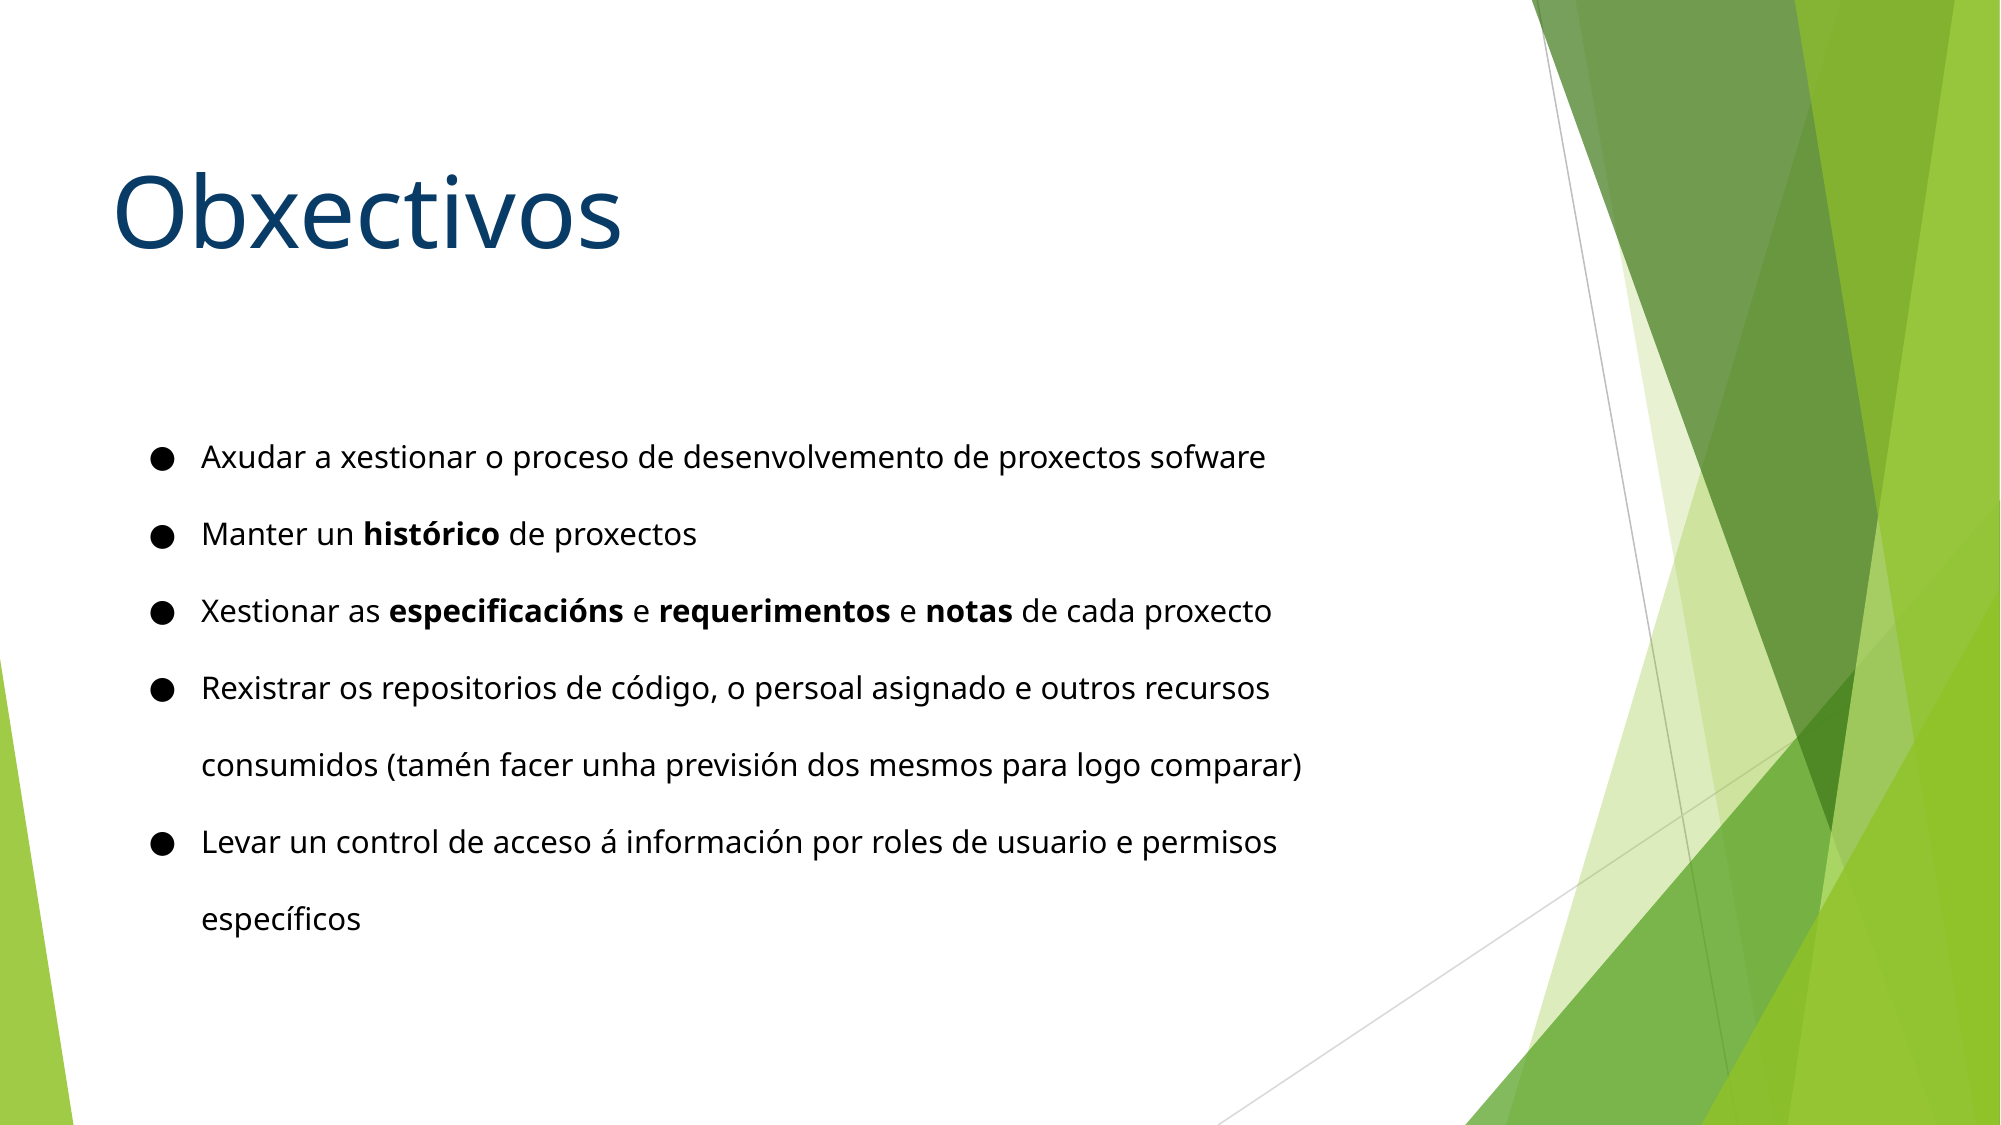

# Obxectivos
Axudar a xestionar o proceso de desenvolvemento de proxectos sofware
Manter un histórico de proxectos
Xestionar as especificacións e requerimentos e notas de cada proxecto
Rexistrar os repositorios de código, o persoal asignado e outros recursos
consumidos (tamén facer unha previsión dos mesmos para logo comparar)
Levar un control de acceso á información por roles de usuario e permisos
específicos